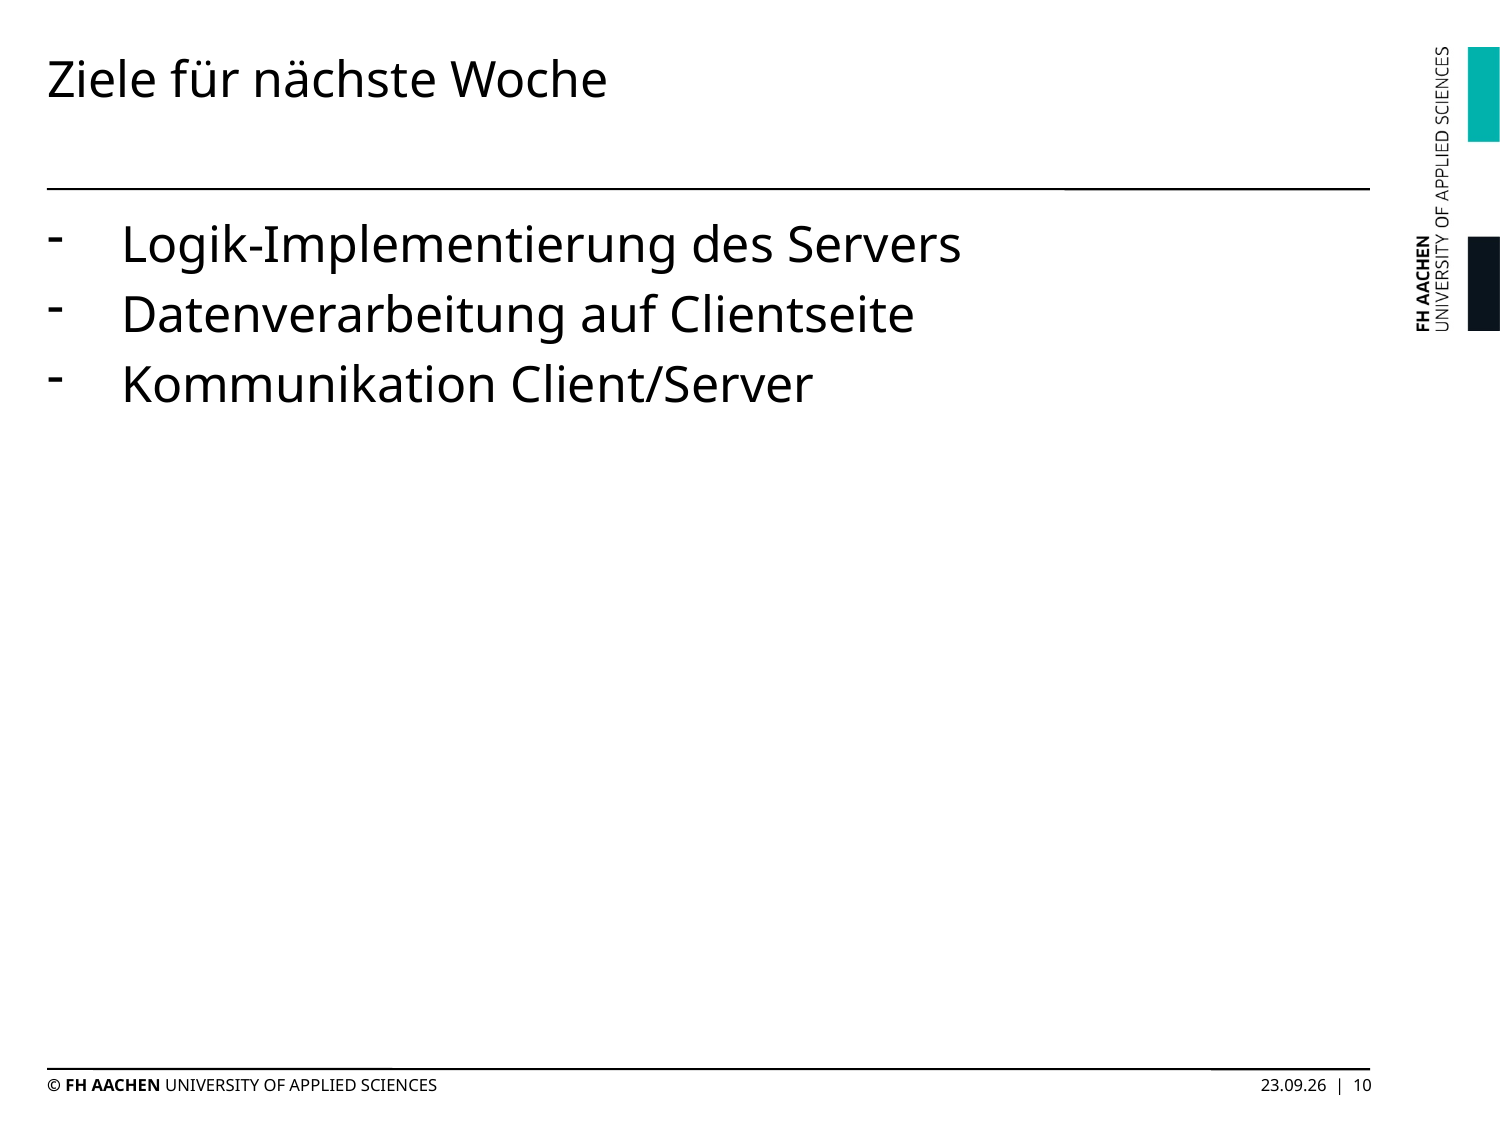

Ziele für nächste Woche
# Logik-Implementierung des Servers
 	Datenverarbeitung auf Clientseite
 	Kommunikation Client/Server